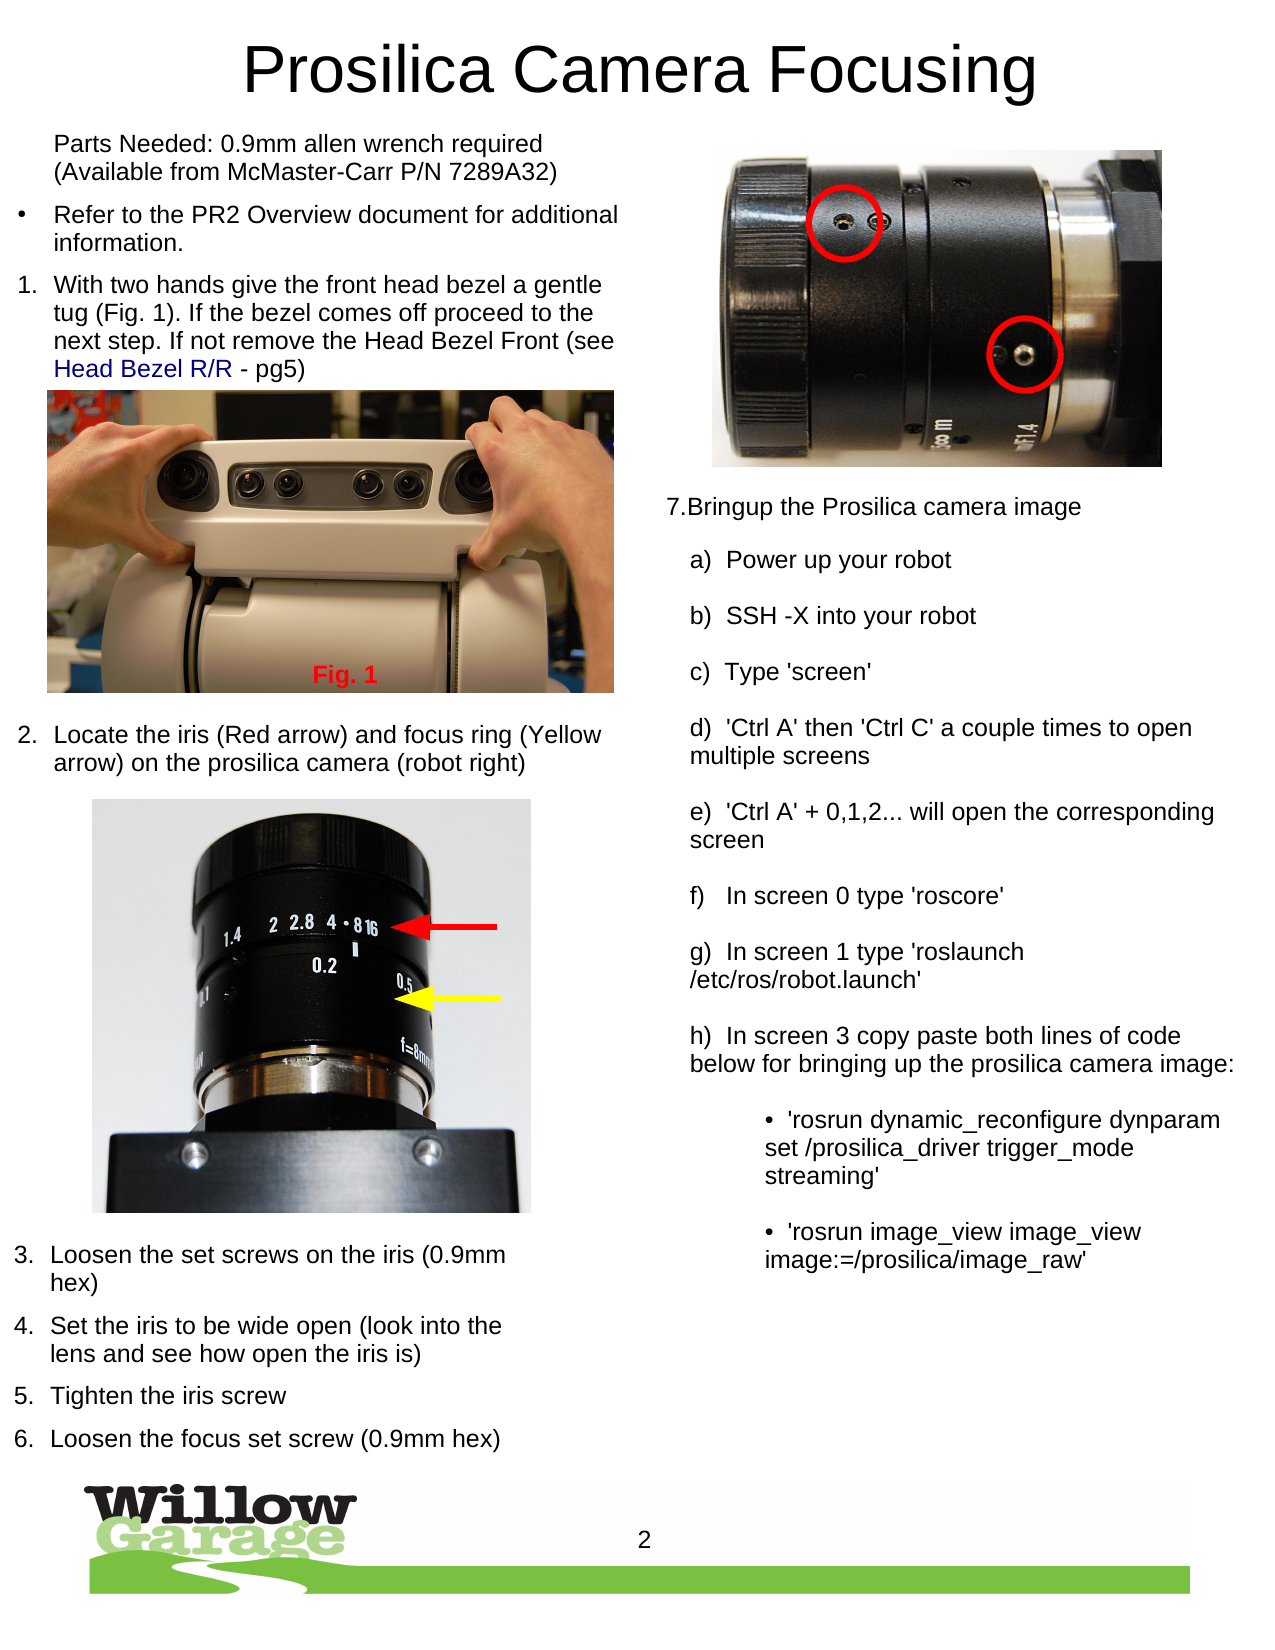

# Prosilica Camera Focusing
Parts Needed: 0.9mm allen wrench required (Available from McMaster-Carr P/N 7289A32)
Refer to the PR2 Overview document for additional information.
With two hands give the front head bezel a gentle tug (Fig. 1). If the bezel comes off proceed to the next step. If not remove the Head Bezel Front (see Head Bezel R/R - pg5)
Bringup the Prosilica camera image
 Power up your robot
 SSH -X into your robot
 Type 'screen'
 'Ctrl A' then 'Ctrl C' a couple times to open multiple screens
 'Ctrl A' + 0,1,2... will open the corresponding screen
 In screen 0 type 'roscore'
 In screen 1 type 'roslaunch /etc/ros/robot.launch'
 In screen 3 copy paste both lines of code below for bringing up the prosilica camera image:
 'rosrun dynamic_reconfigure dynparam set /prosilica_driver trigger_mode streaming'
 'rosrun image_view image_view image:=/prosilica/image_raw'
Fig. 1
Locate the iris (Red arrow) and focus ring (Yellow arrow) on the prosilica camera (robot right)
Loosen the set screws on the iris (0.9mm hex)
Set the iris to be wide open (look into the lens and see how open the iris is)
Tighten the iris screw
Loosen the focus set screw (0.9mm hex)
2